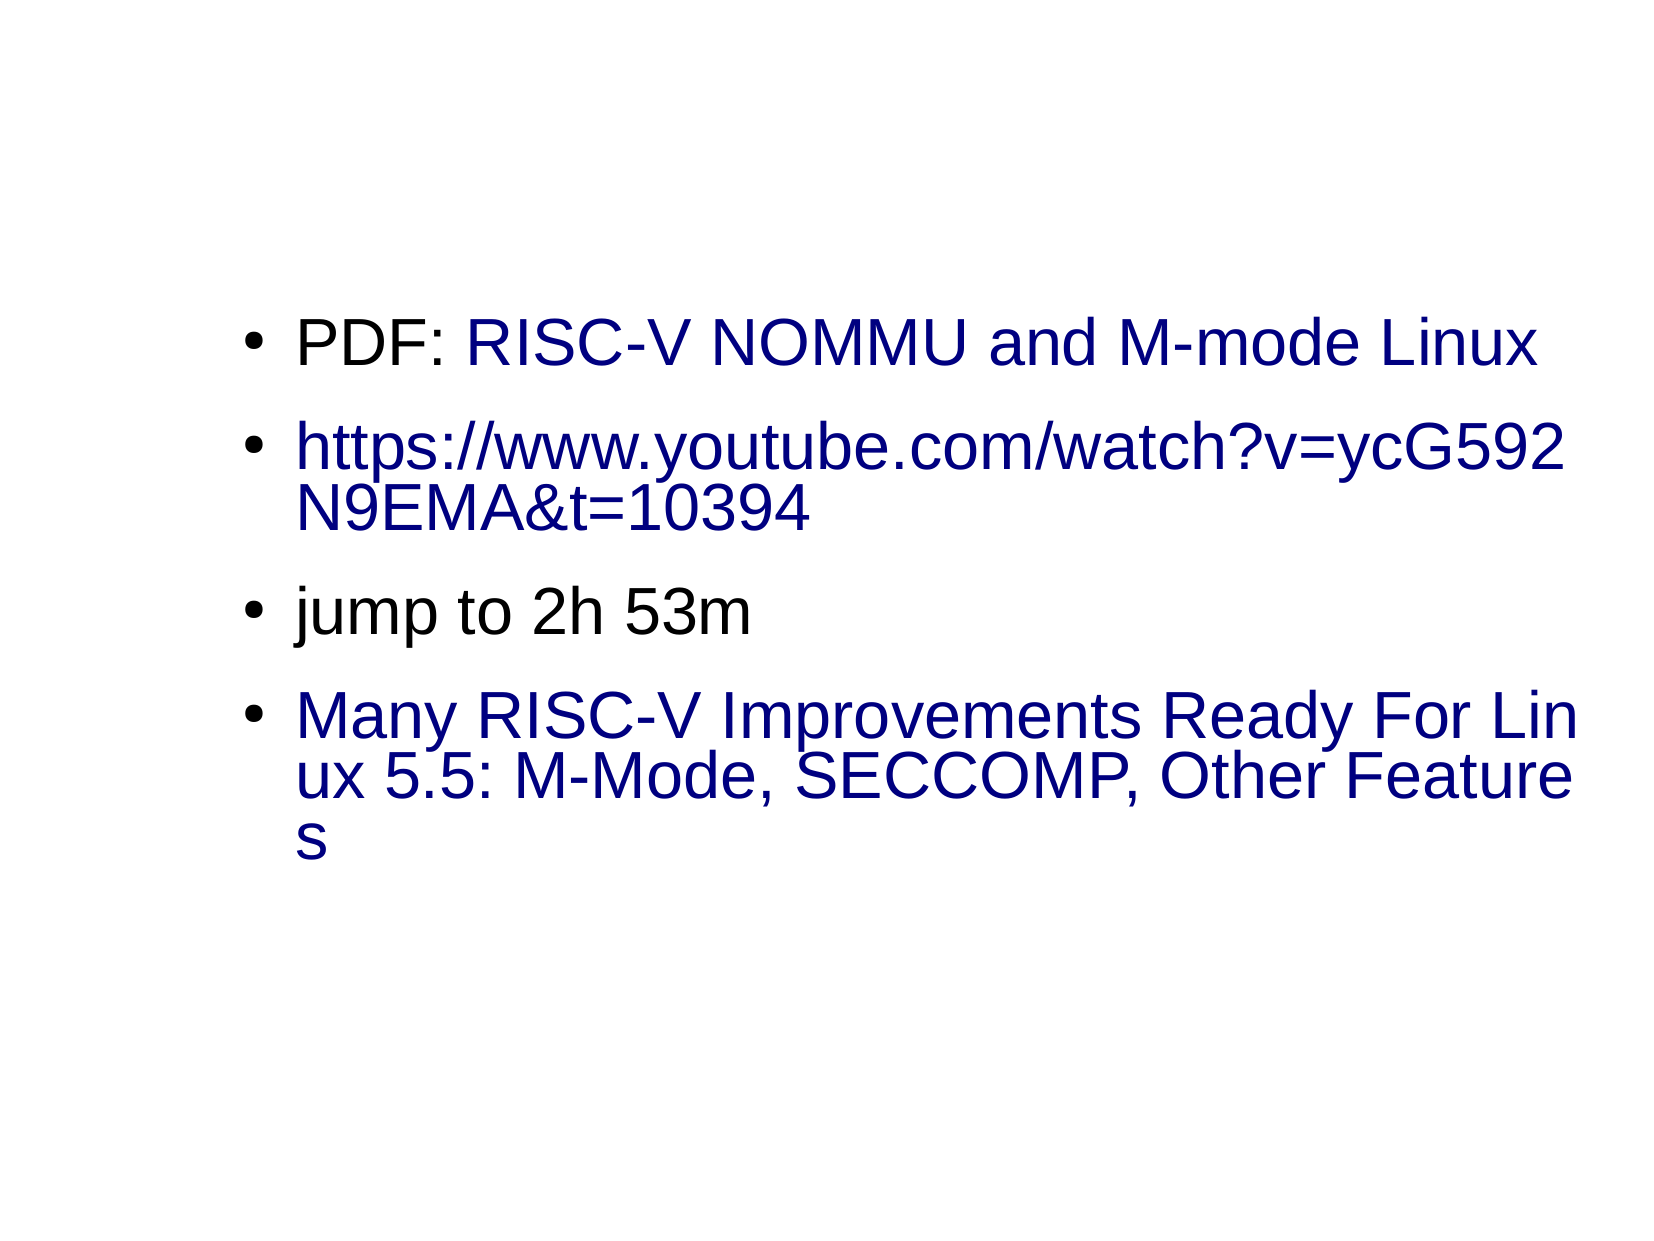

# PDF: RISC-V NOMMU and M-mode Linux
https://www.youtube.com/watch?v=ycG592N9EMA&t=10394
jump to 2h 53m
Many RISC-V Improvements Ready For Linux 5.5: M-Mode, SECCOMP, Other Features